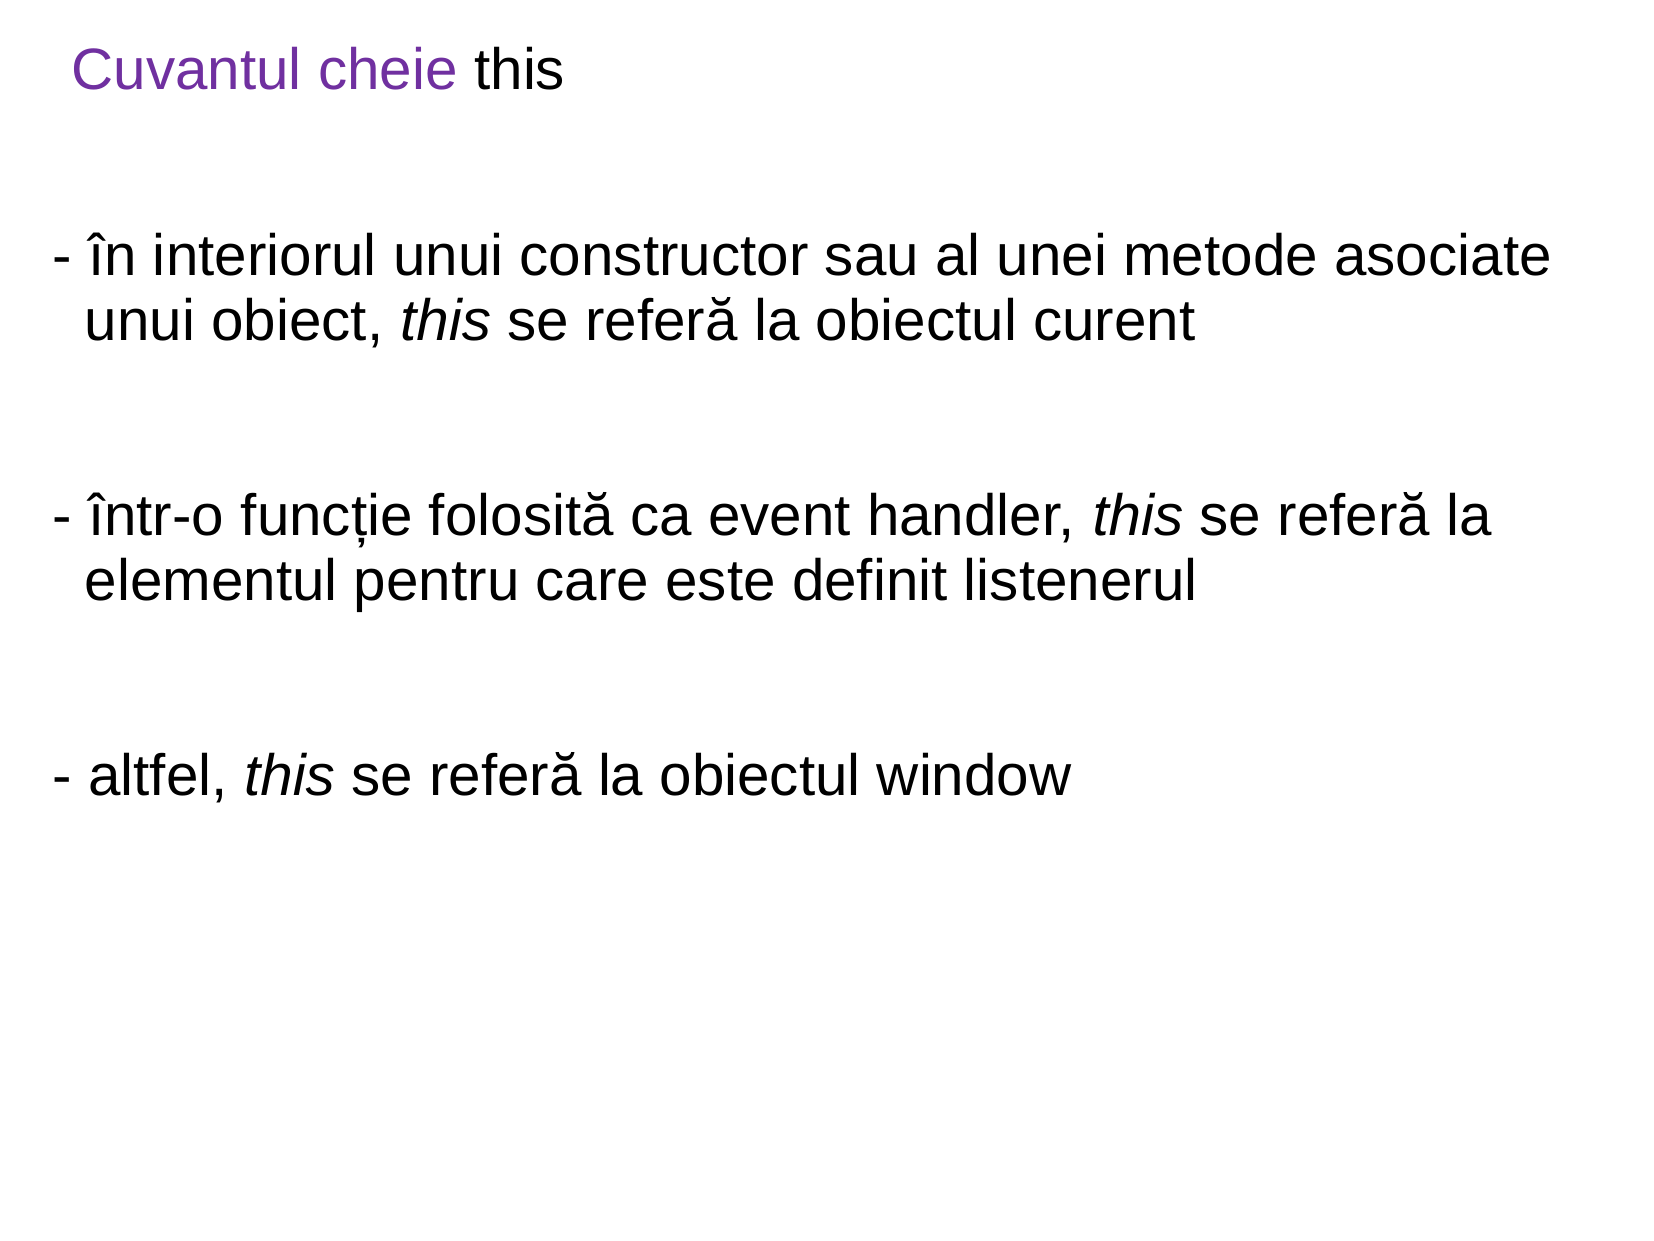

Cuvantul cheie this
- în interiorul unui constructor sau al unei metode asociate unui obiect, this se referă la obiectul curent
- într-o funcție folosită ca event handler, this se referă la
 elementul pentru care este definit listenerul
- altfel, this se referă la obiectul window